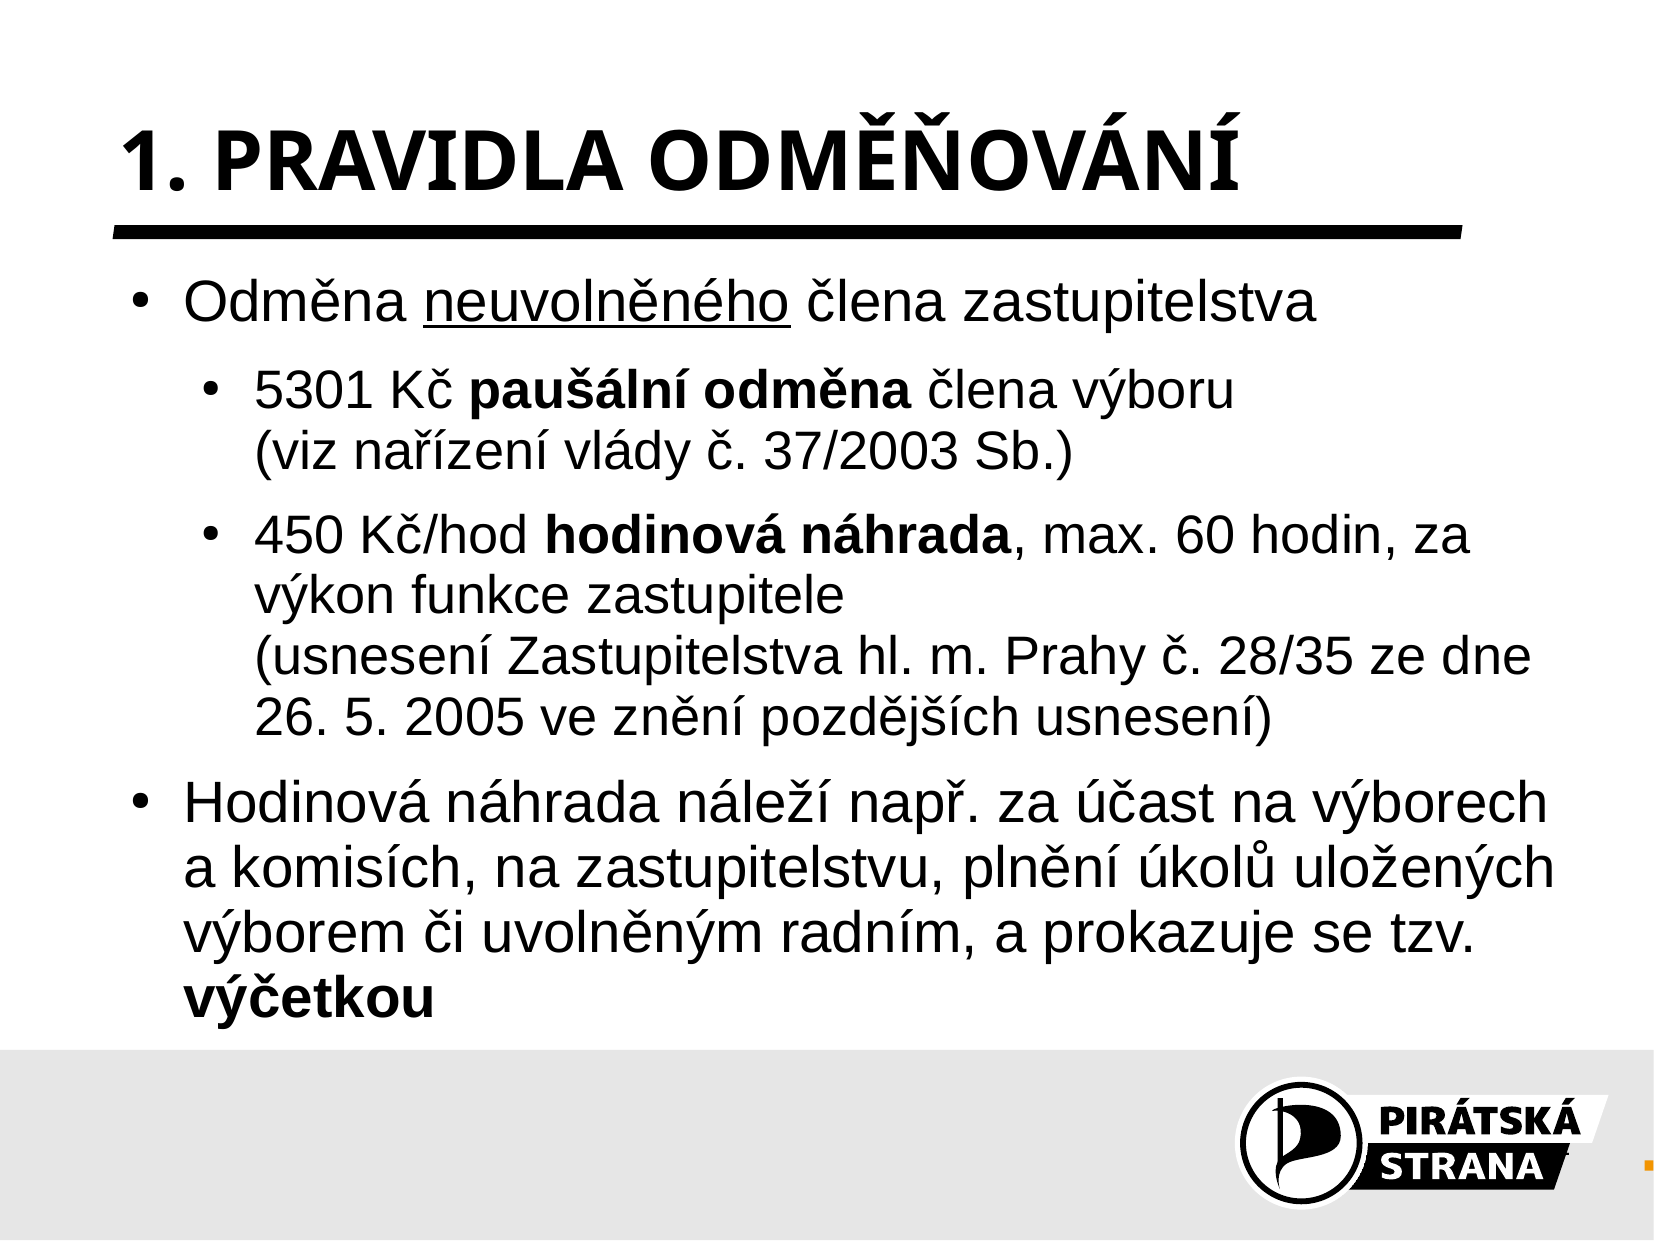

# 1. PRAVIDLA ODMĚŇOVÁNÍ
Odměna neuvolněného člena zastupitelstva
5301 Kč paušální odměna člena výboru
(viz nařízení vlády č. 37/2003 Sb.)
450 Kč/hod hodinová náhrada, max. 60 hodin, za výkon funkce zastupitele
(usnesení Zastupitelstva hl. m. Prahy č. 28/35 ze dne 26. 5. 2005 ve znění pozdějších usnesení)
Hodinová náhrada náleží např. za účast na výborech a komisích, na zastupitelstvu, plnění úkolů uložených výborem či uvolněným radním, a prokazuje se tzv. výčetkou